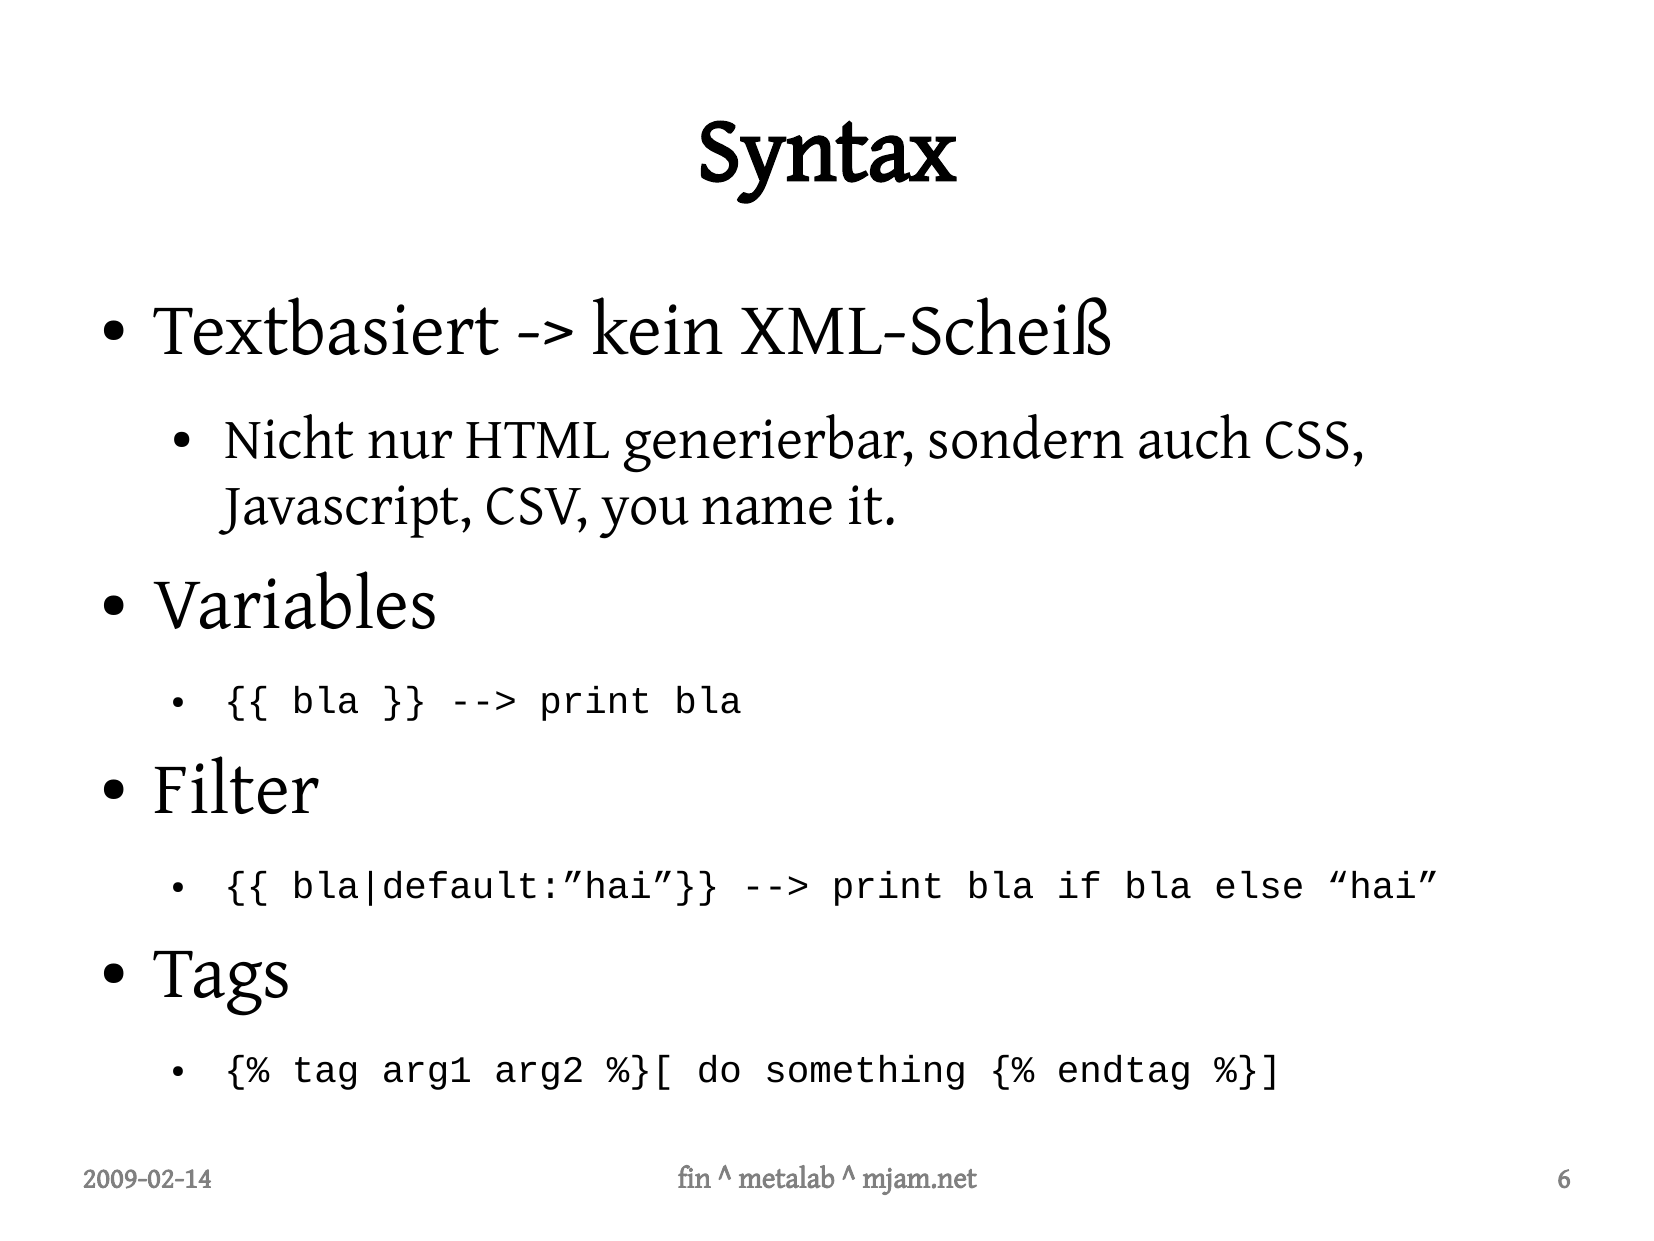

# Syntax
Textbasiert -> kein XML-Scheiß
Nicht nur HTML generierbar, sondern auch CSS, Javascript, CSV, you name it.
Variables
{{ bla }} --> print bla
Filter
{{ bla|default:”hai”}} --> print bla if bla else “hai”
Tags
{% tag arg1 arg2 %}[ do something {% endtag %}]
2009-02-14
fin ^ metalab ^ mjam.net
6